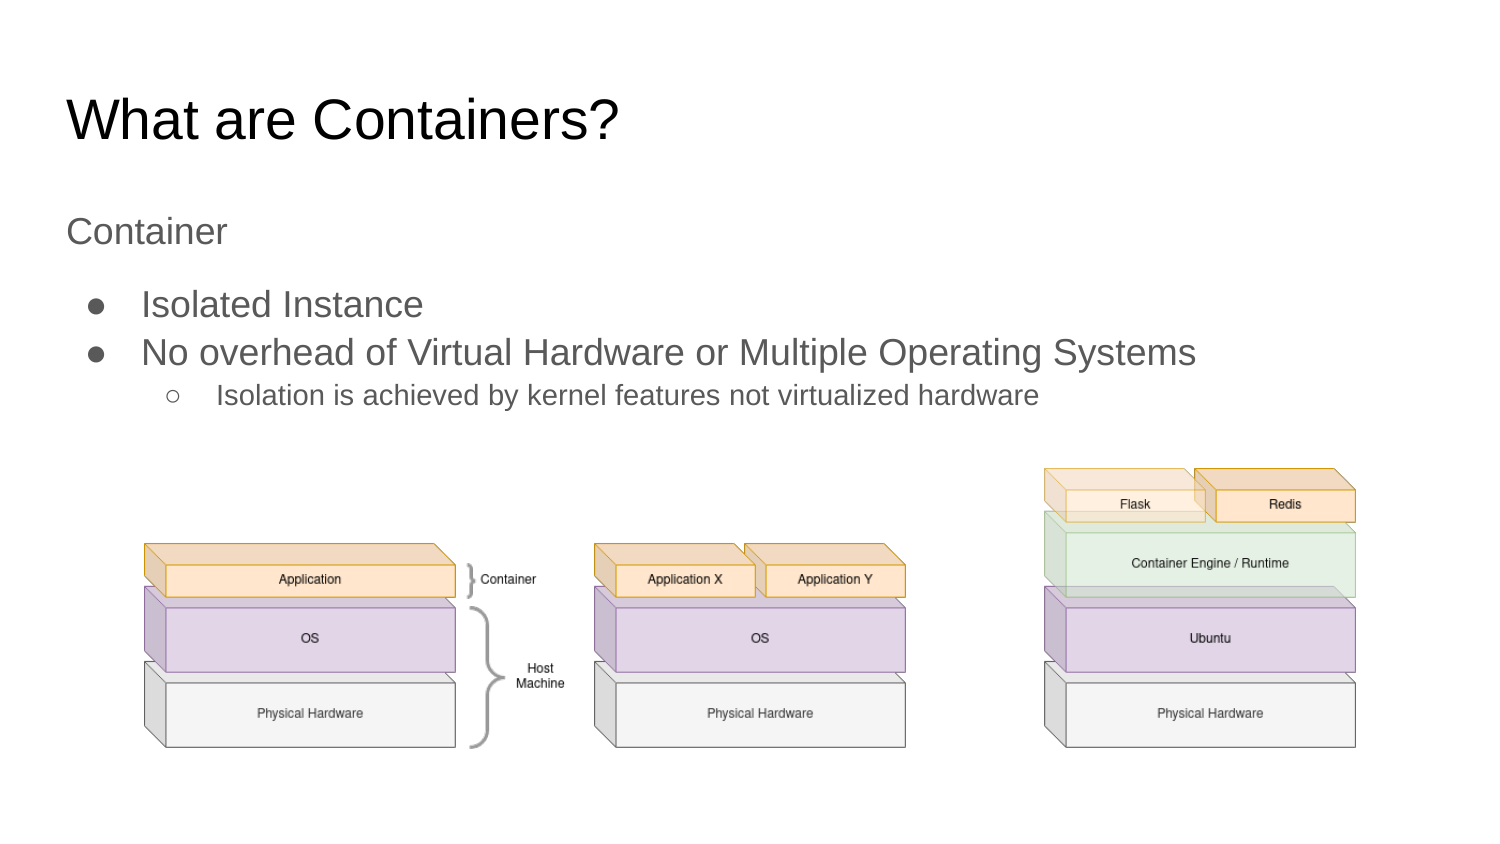

# What are Containers?
Container
Isolated Instance
No overhead of Virtual Hardware or Multiple Operating Systems
Isolation is achieved by kernel features not virtualized hardware